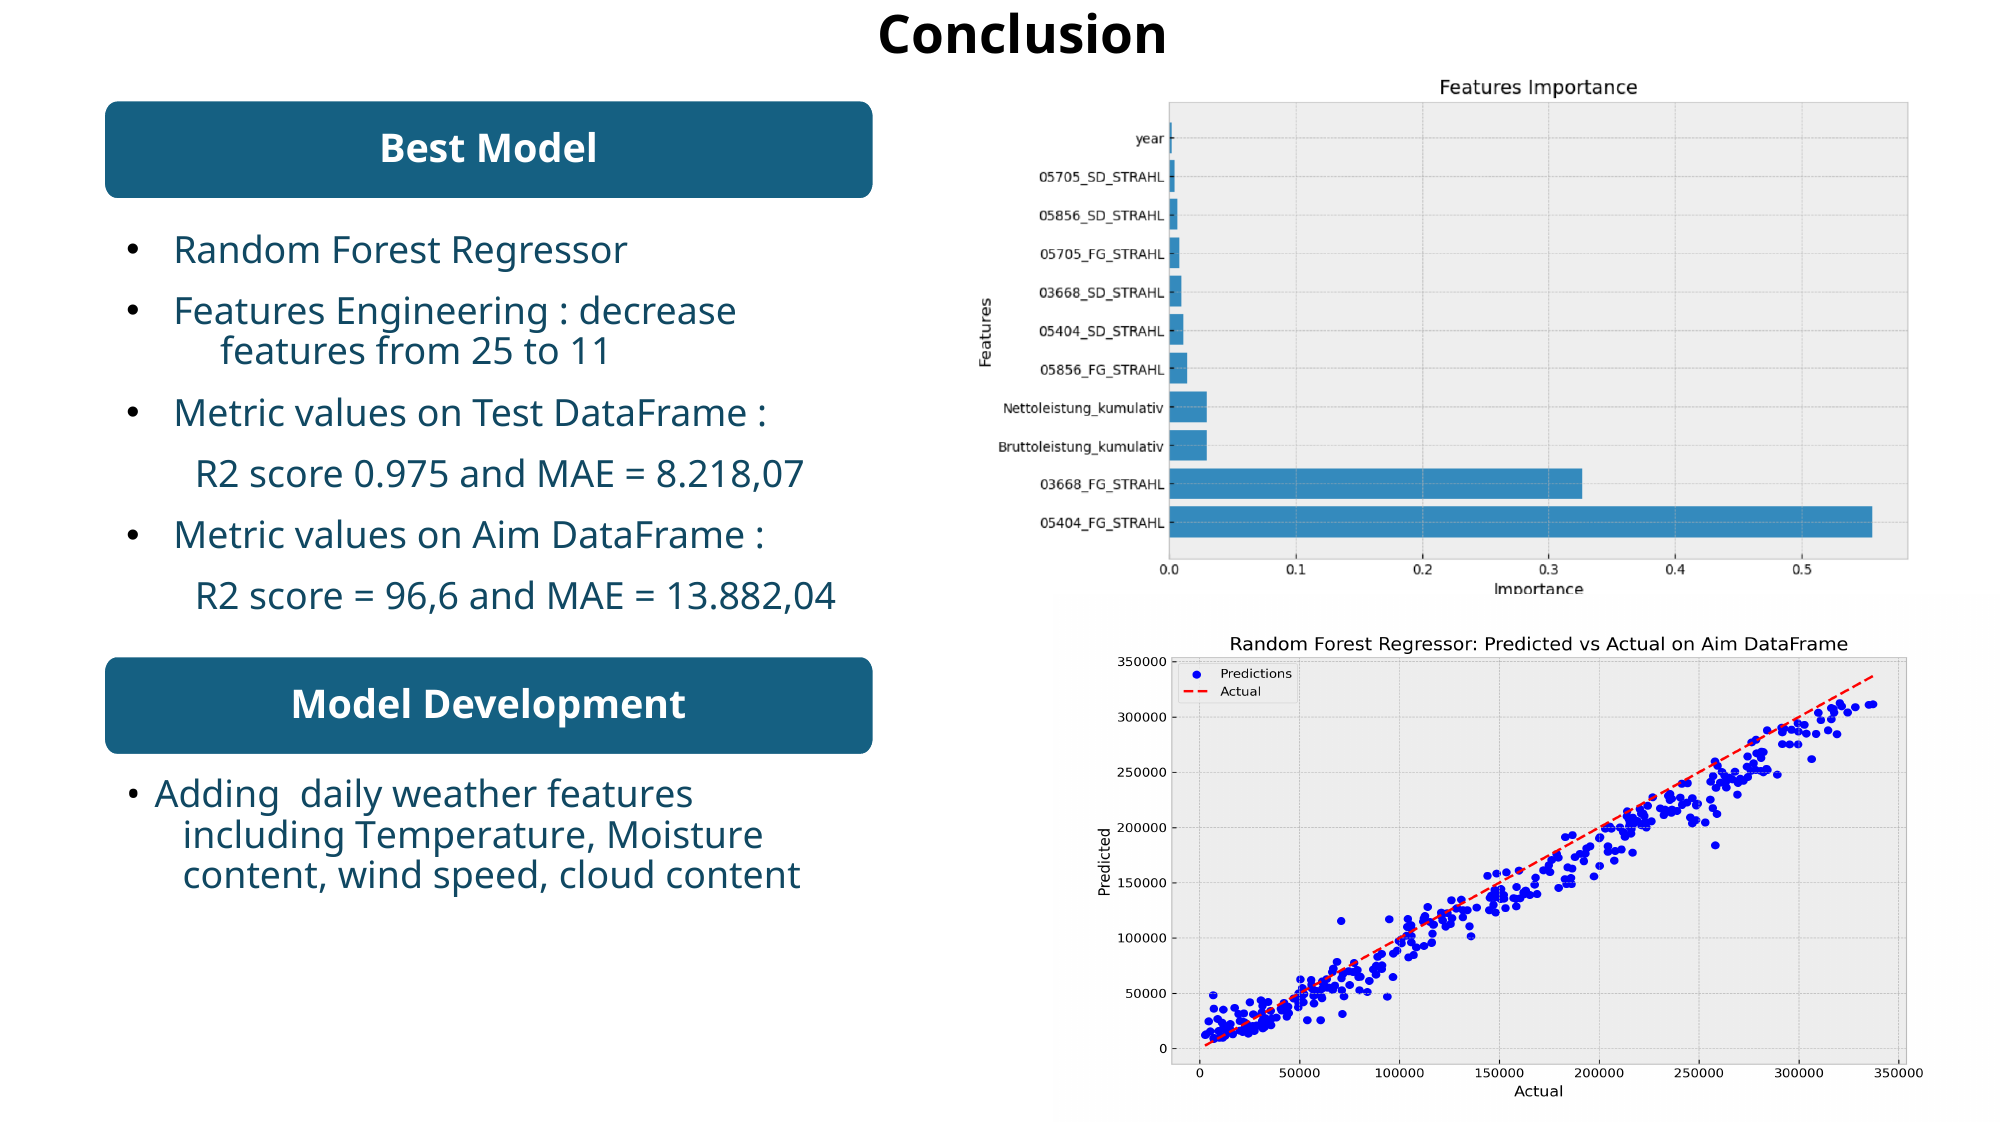

# Conclusion
Best Model
Random Forest Regressor
Features Engineering : decrease features from 25 to 11
Metric values on Test DataFrame :
 R2 score 0.975 and MAE = 8.218,07
Metric values on Aim DataFrame :
 R2 score = 96,6 and MAE = 13.882,04
Model Development
Adding daily weather features including Temperature, Moisture content, wind speed, cloud content